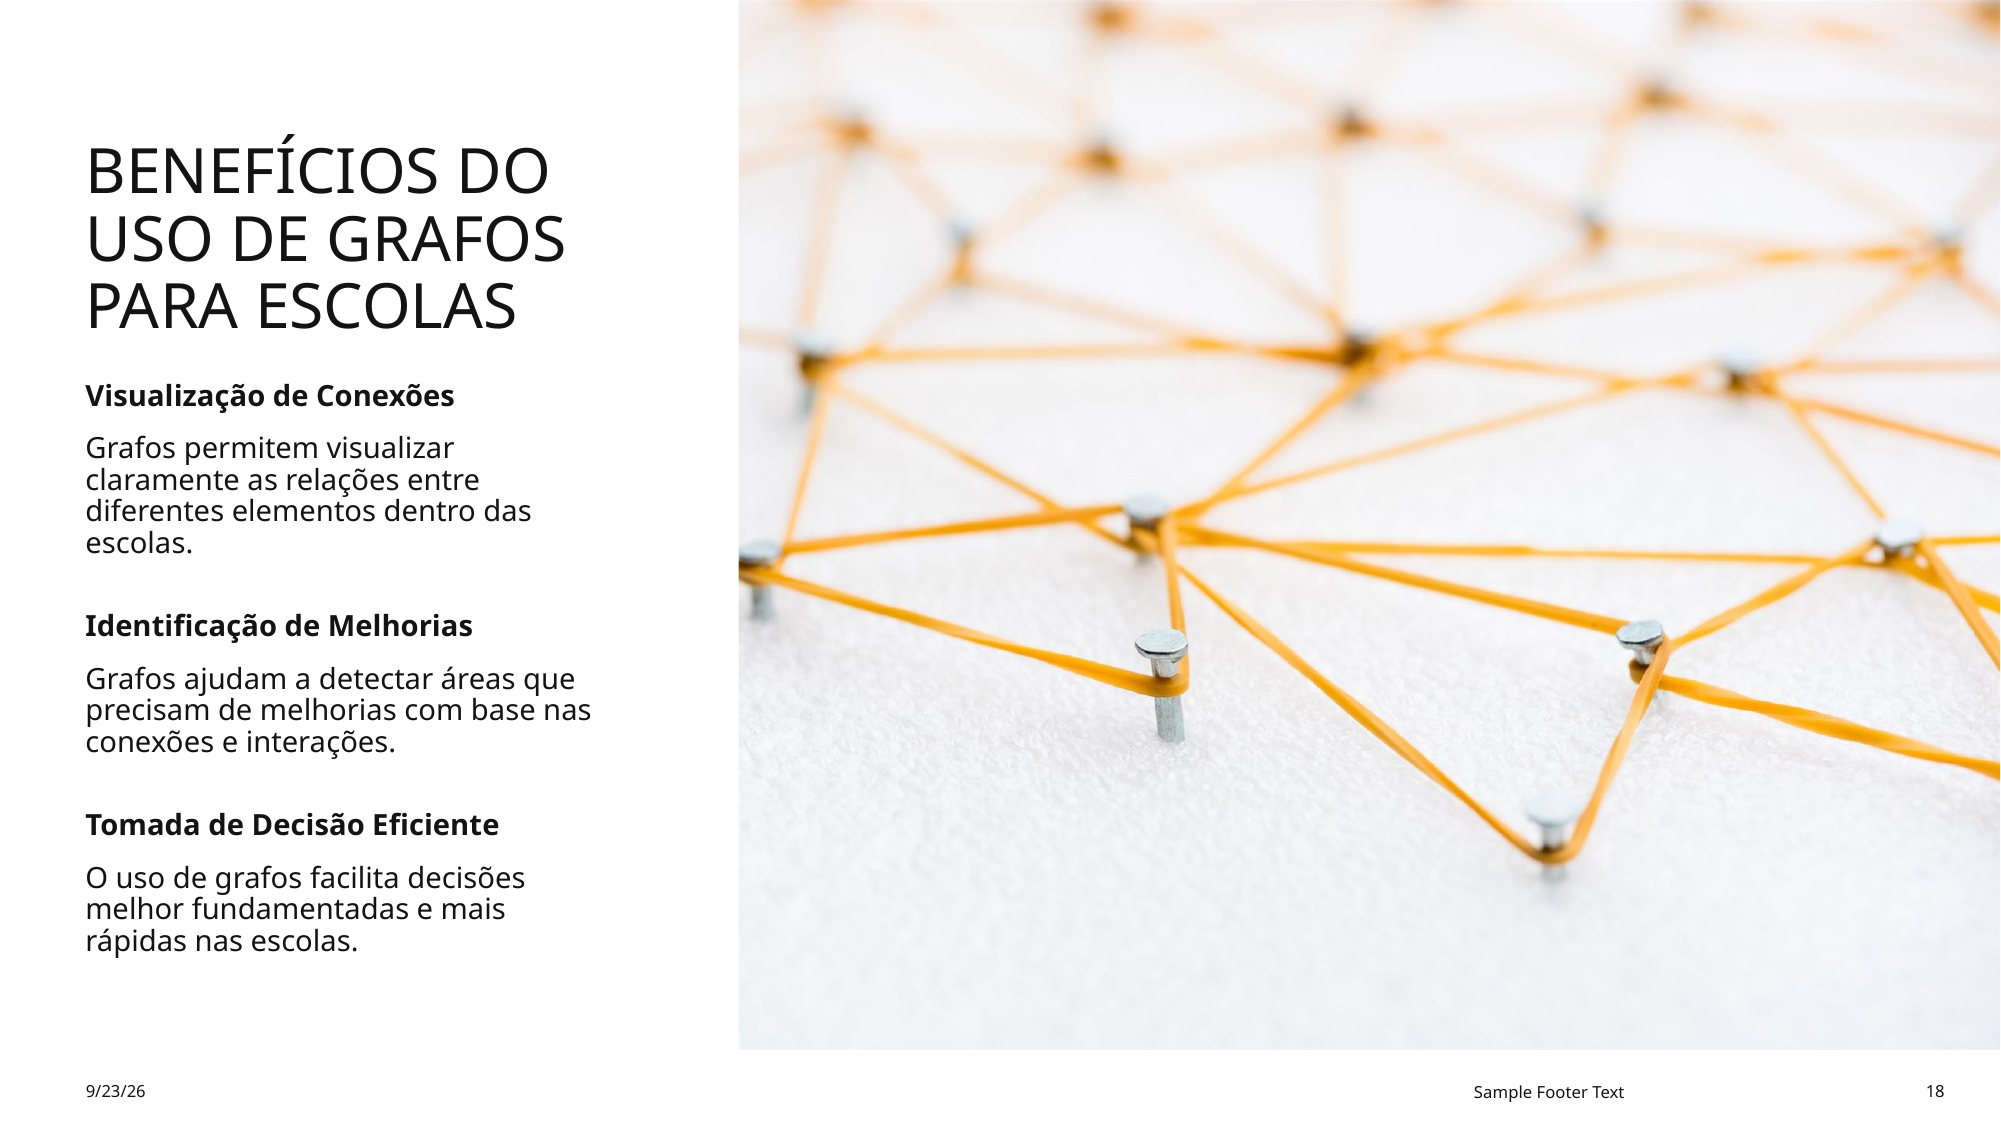

# Benefícios do uso de grafos para escolas
Visualização de Conexões
Grafos permitem visualizar claramente as relações entre diferentes elementos dentro das escolas.
Identificação de Melhorias
Grafos ajudam a detectar áreas que precisam de melhorias com base nas conexões e interações.
Tomada de Decisão Eficiente
O uso de grafos facilita decisões melhor fundamentadas e mais rápidas nas escolas.
Sample Footer Text